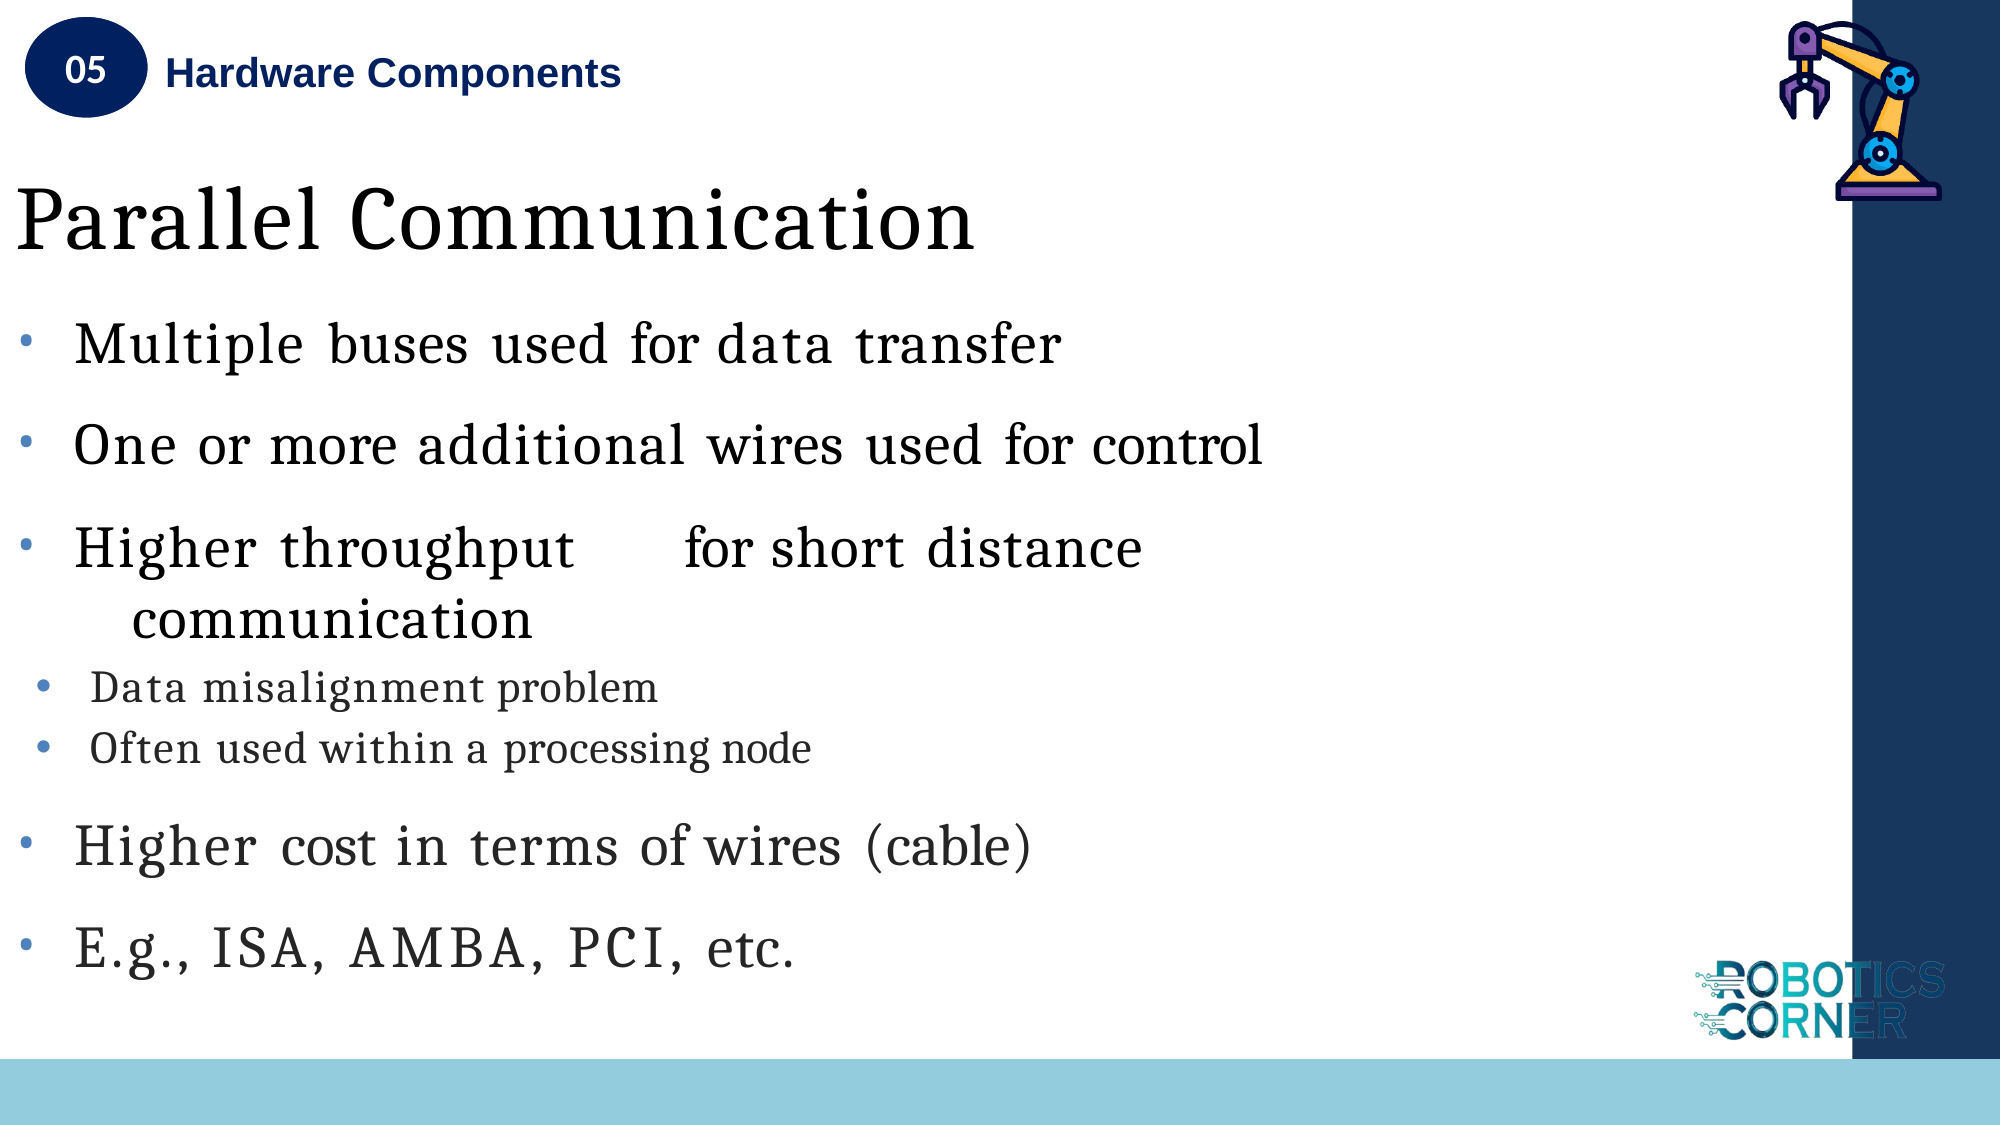

05
Hardware Components
Parallel Communication
Multiple buses used for data transfer
One or more additional wires used for control
Higher throughput	for short distance communication
🞄	Data misalignment problem
🞄	Often used within a processing node
Higher cost in terms of wires (cable)
E.g., ISA, AMBA, PCI, etc.